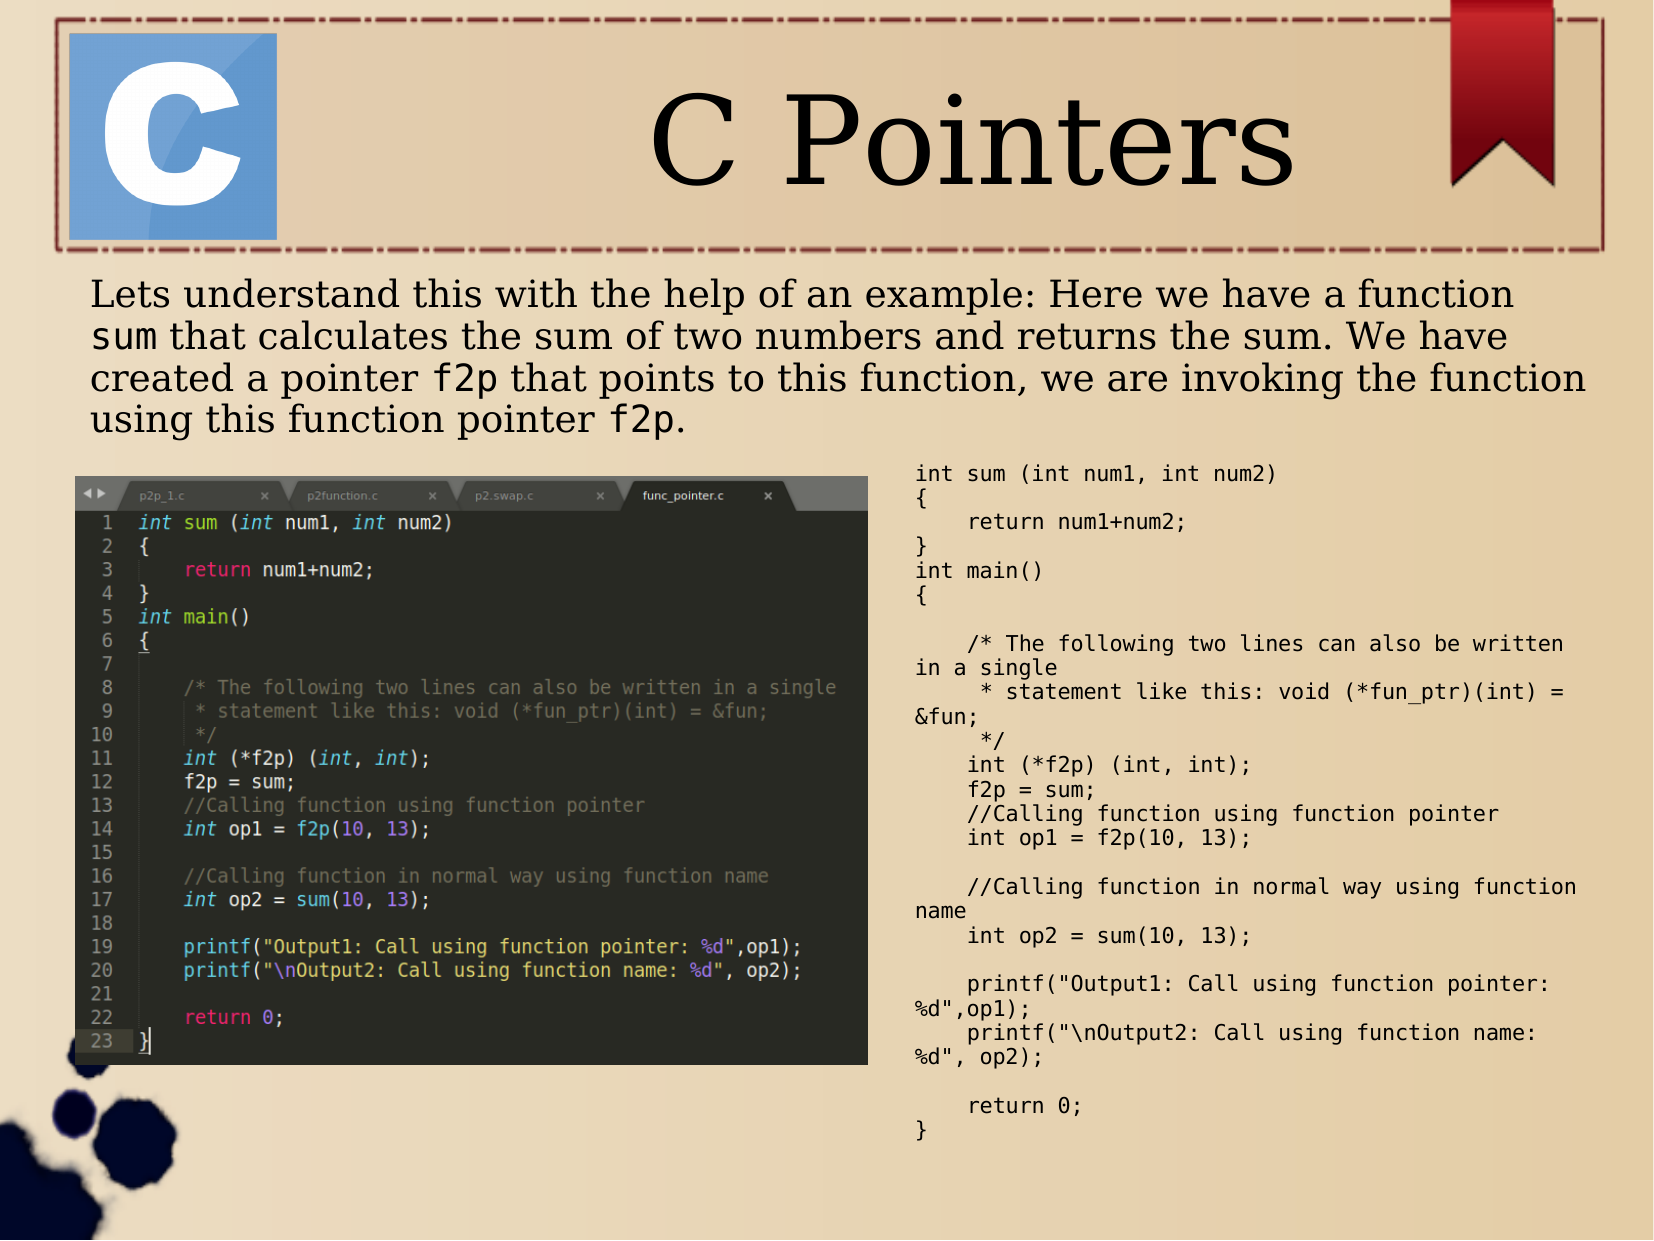

# C Pointers
Lets understand this with the help of an example: Here we have a function sum that calculates the sum of two numbers and returns the sum. We have created a pointer f2p that points to this function, we are invoking the function using this function pointer f2p.
int sum (int num1, int num2)
{
 return num1+num2;
}
int main()
{
 /* The following two lines can also be written in a single
 * statement like this: void (*fun_ptr)(int) = &fun;
 */
 int (*f2p) (int, int);
 f2p = sum;
 //Calling function using function pointer
 int op1 = f2p(10, 13);
 //Calling function in normal way using function name
 int op2 = sum(10, 13);
 printf("Output1: Call using function pointer: %d",op1);
 printf("\nOutput2: Call using function name: %d", op2);
 return 0;
}